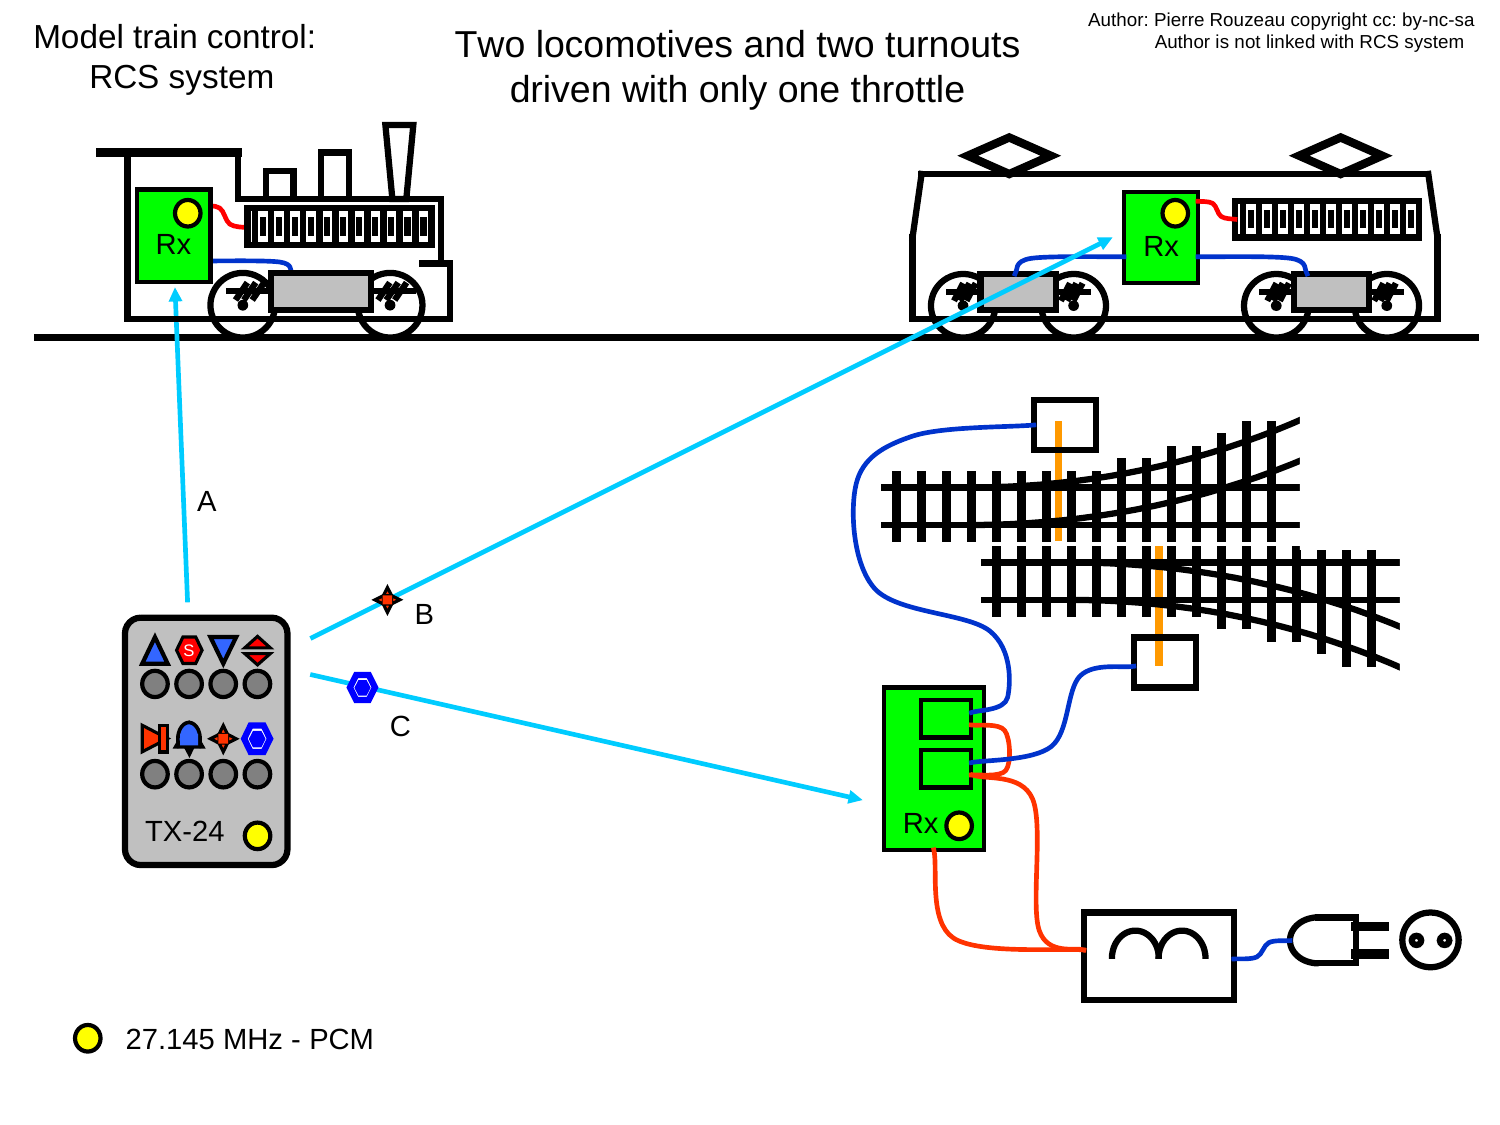

Author: Pierre Rouzeau copyright cc: by-nc-sa
Author is not linked with RCS system
Model train control:
RCS system
Two locomotives and two turnouts driven with only one throttle
Rx
Rx
A
B
S
TX-24
C
Rx
27.145 MHz - PCM